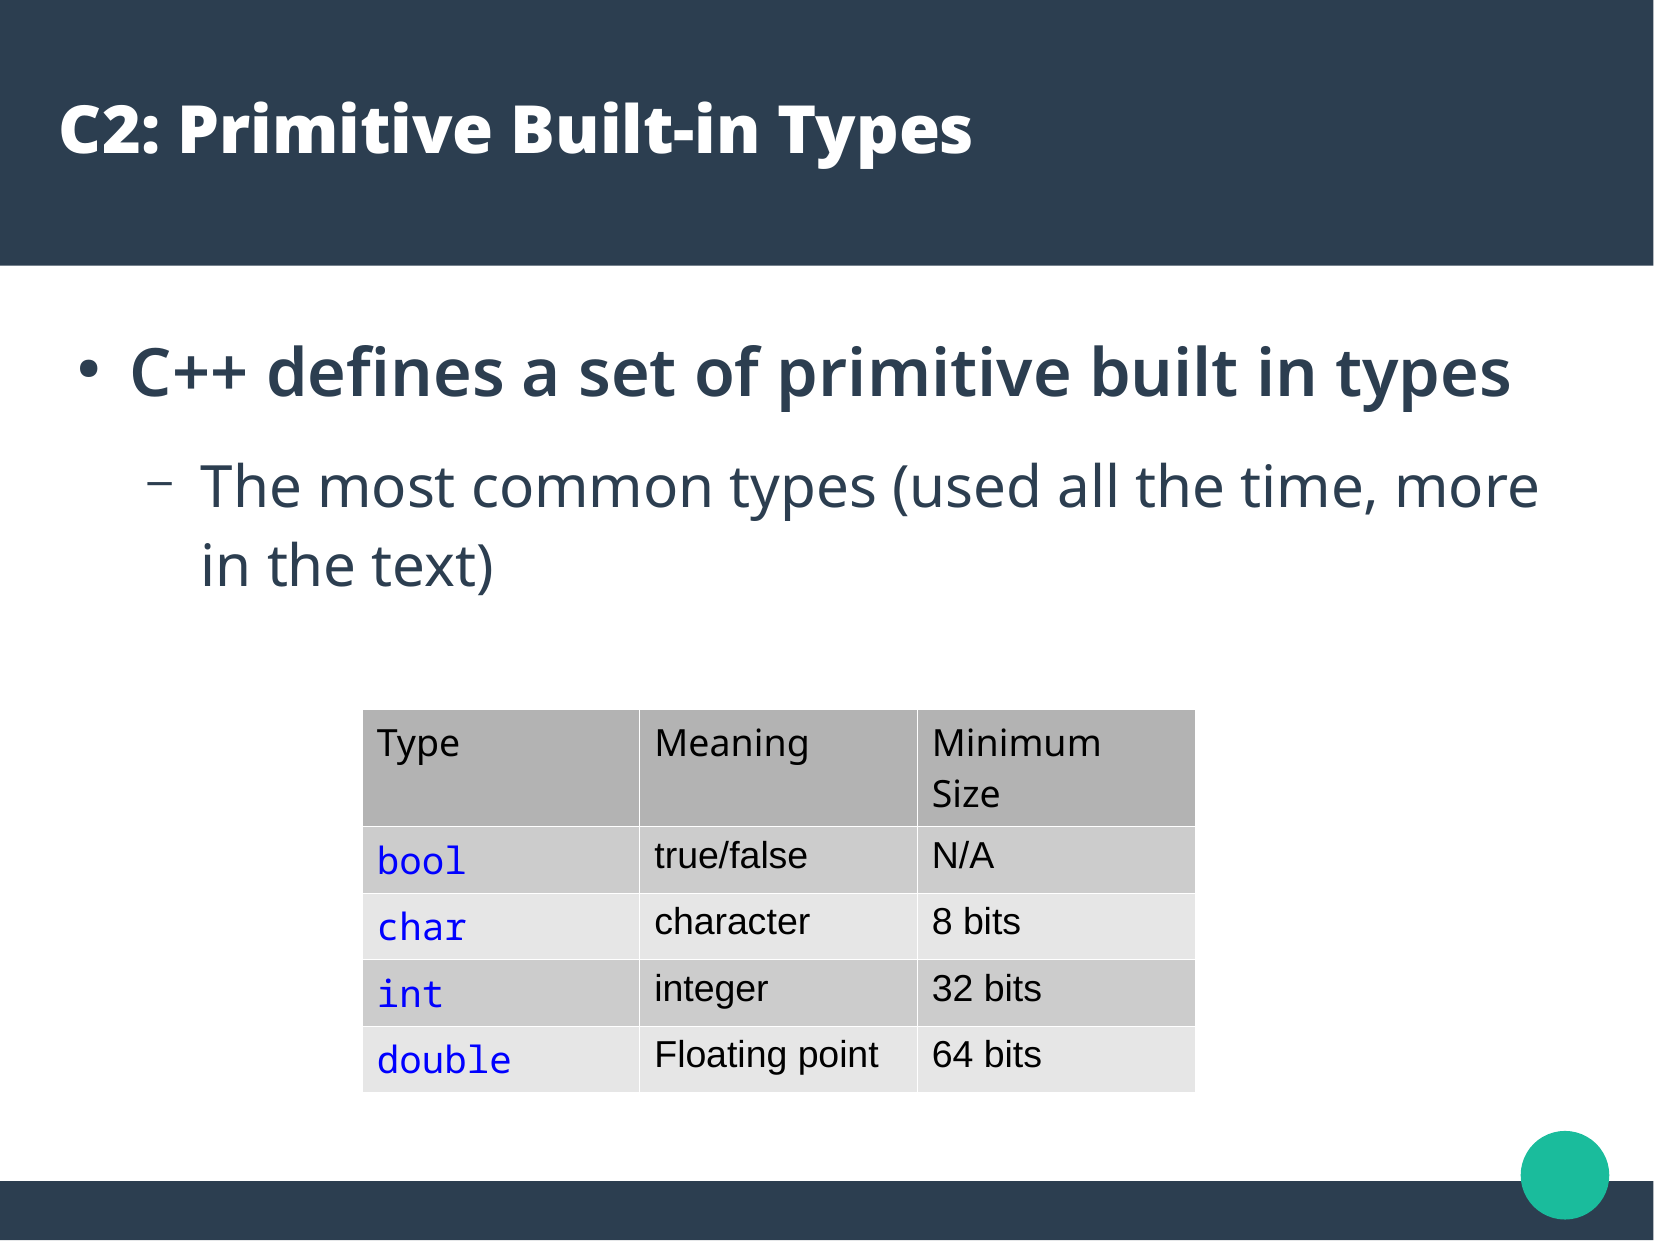

# C2: Primitive Built-in Types
C++ defines a set of primitive built in types
The most common types (used all the time, more in the text)
| Type | Meaning | Minimum Size |
| --- | --- | --- |
| bool | true/false | N/A |
| char | character | 8 bits |
| int | integer | 32 bits |
| double | Floating point | 64 bits |